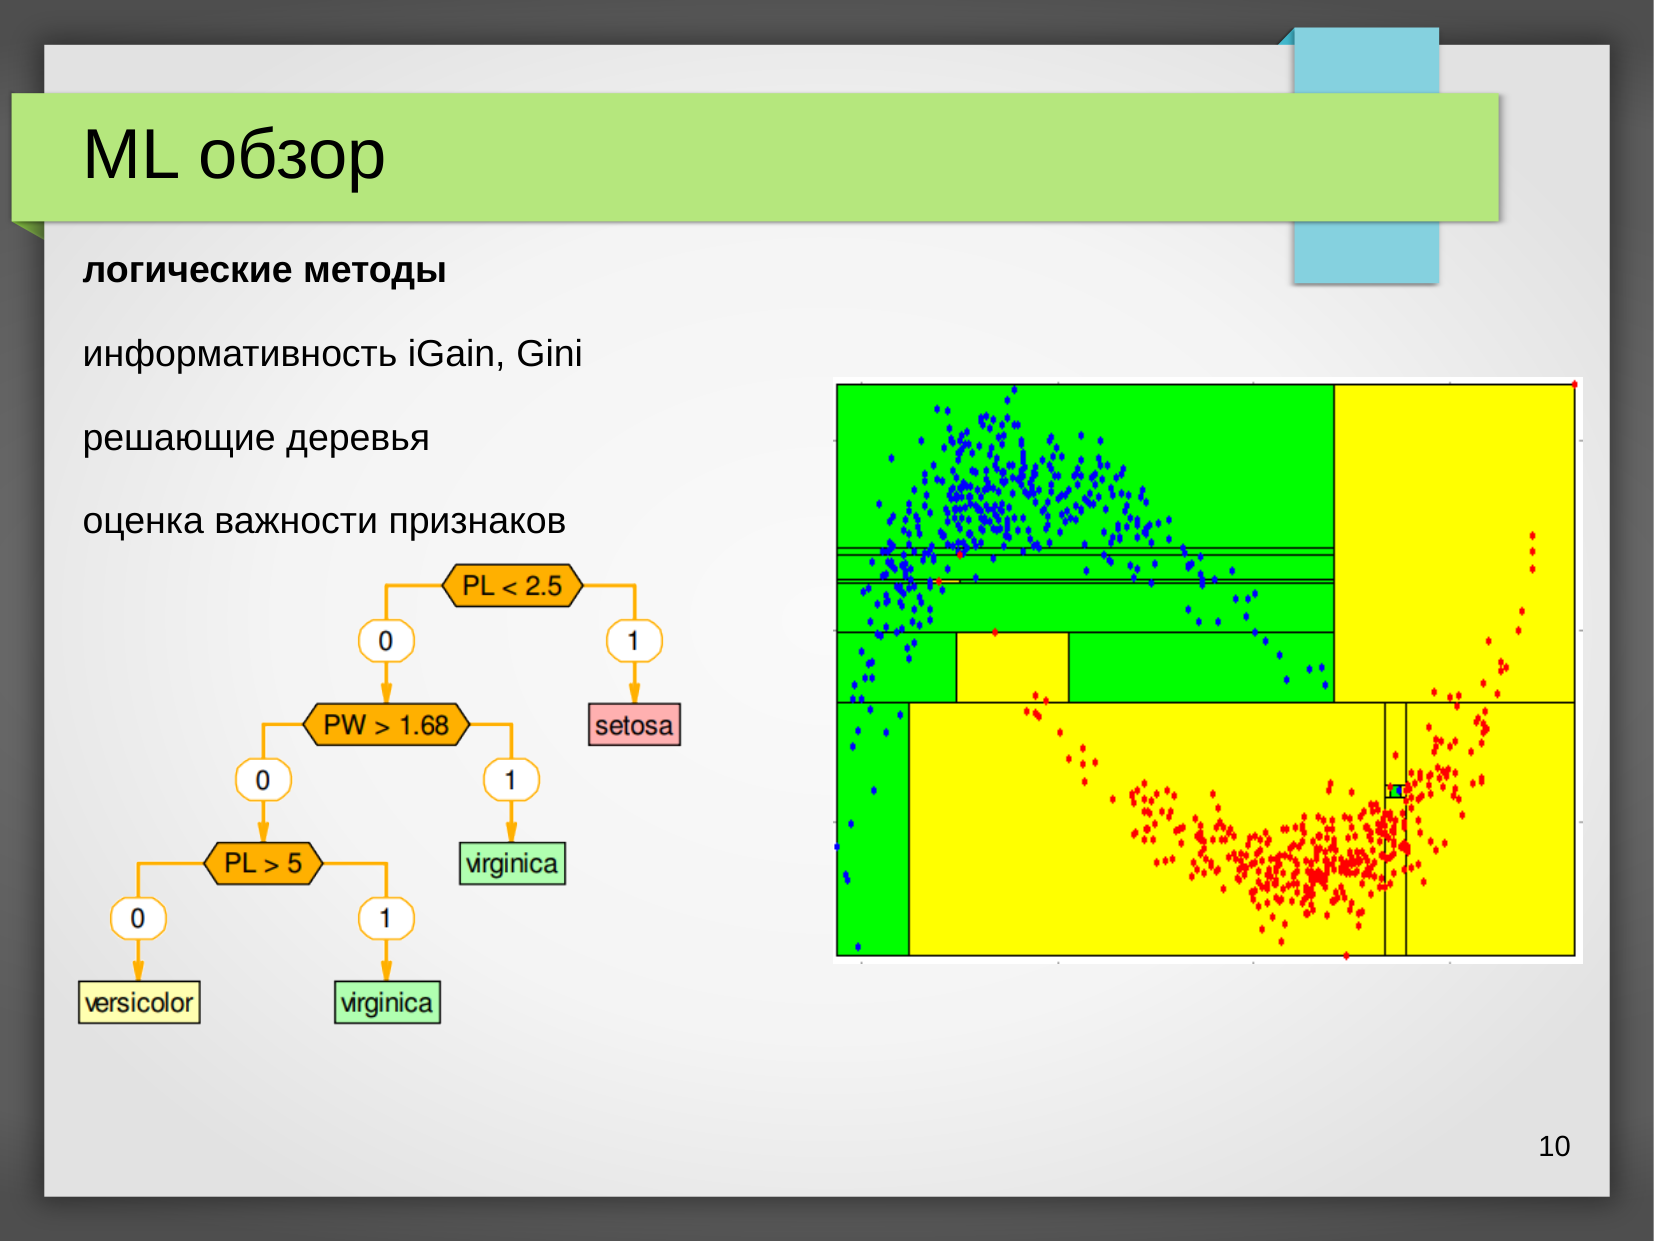

# ML обзор
логические методы
информативность iGain, Gini
решающие деревья
оценка важности признаков
10